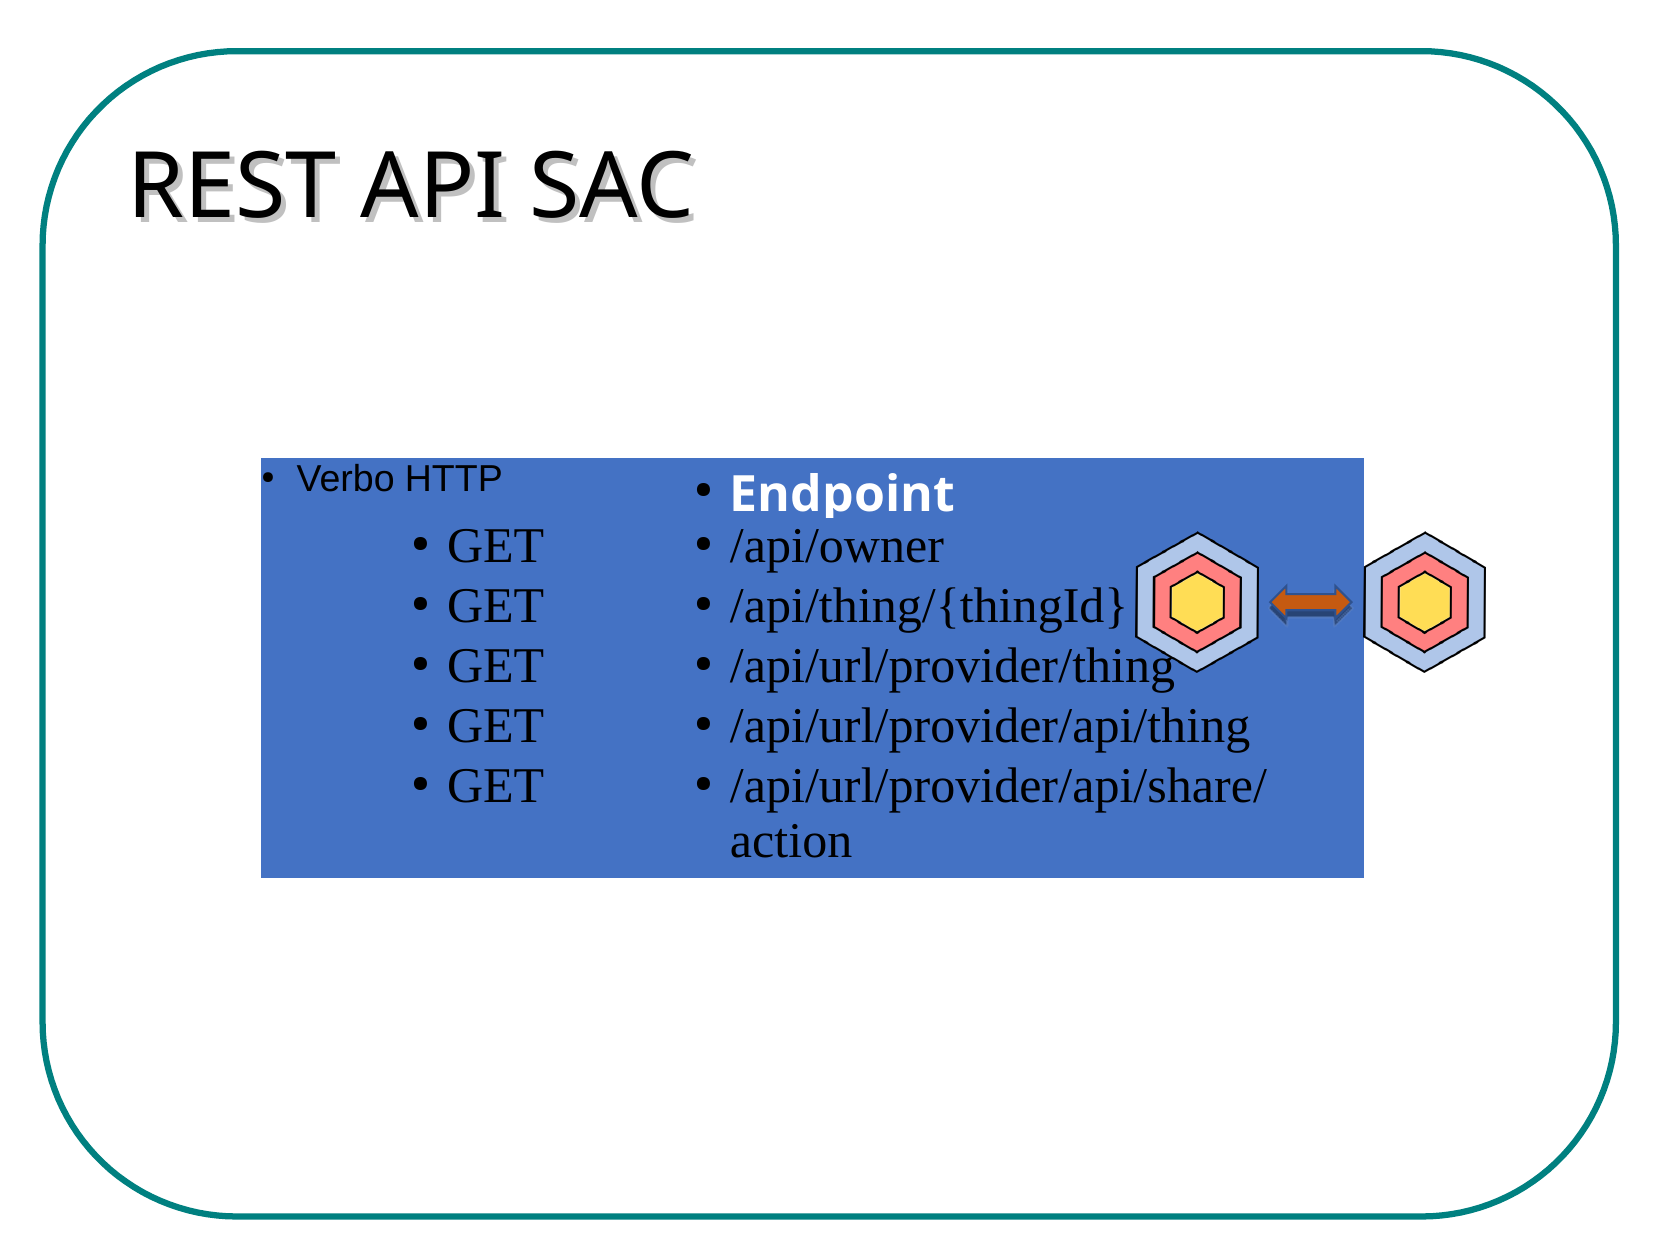

# REST API SAC
| Verbo HTTP | Endpoint |
| --- | --- |
| GET | /api/owner |
| GET | /api/thing/{thingId} |
| GET | /api/url/provider/thing |
| GET | /api/url/provider/api/thing |
| GET | /api/url/provider/api/share/action |